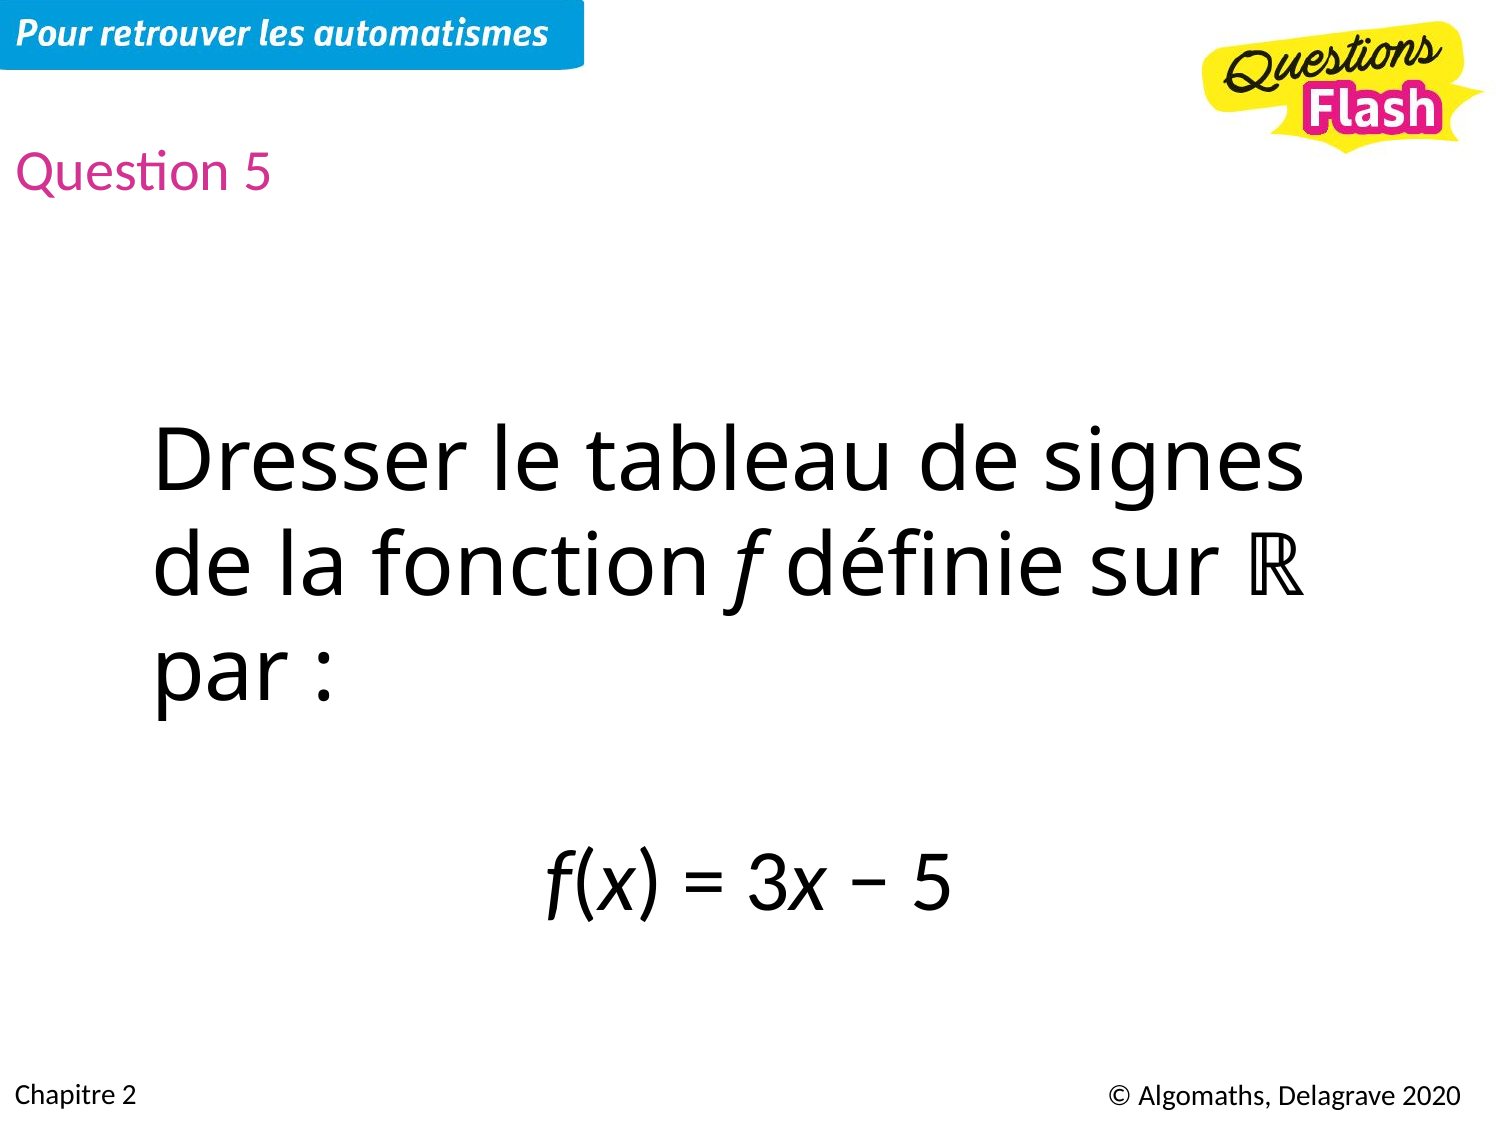

Question 5
Dresser le tableau de signes de la fonction f définie sur ℝ par :
f(x) = 3x − 5